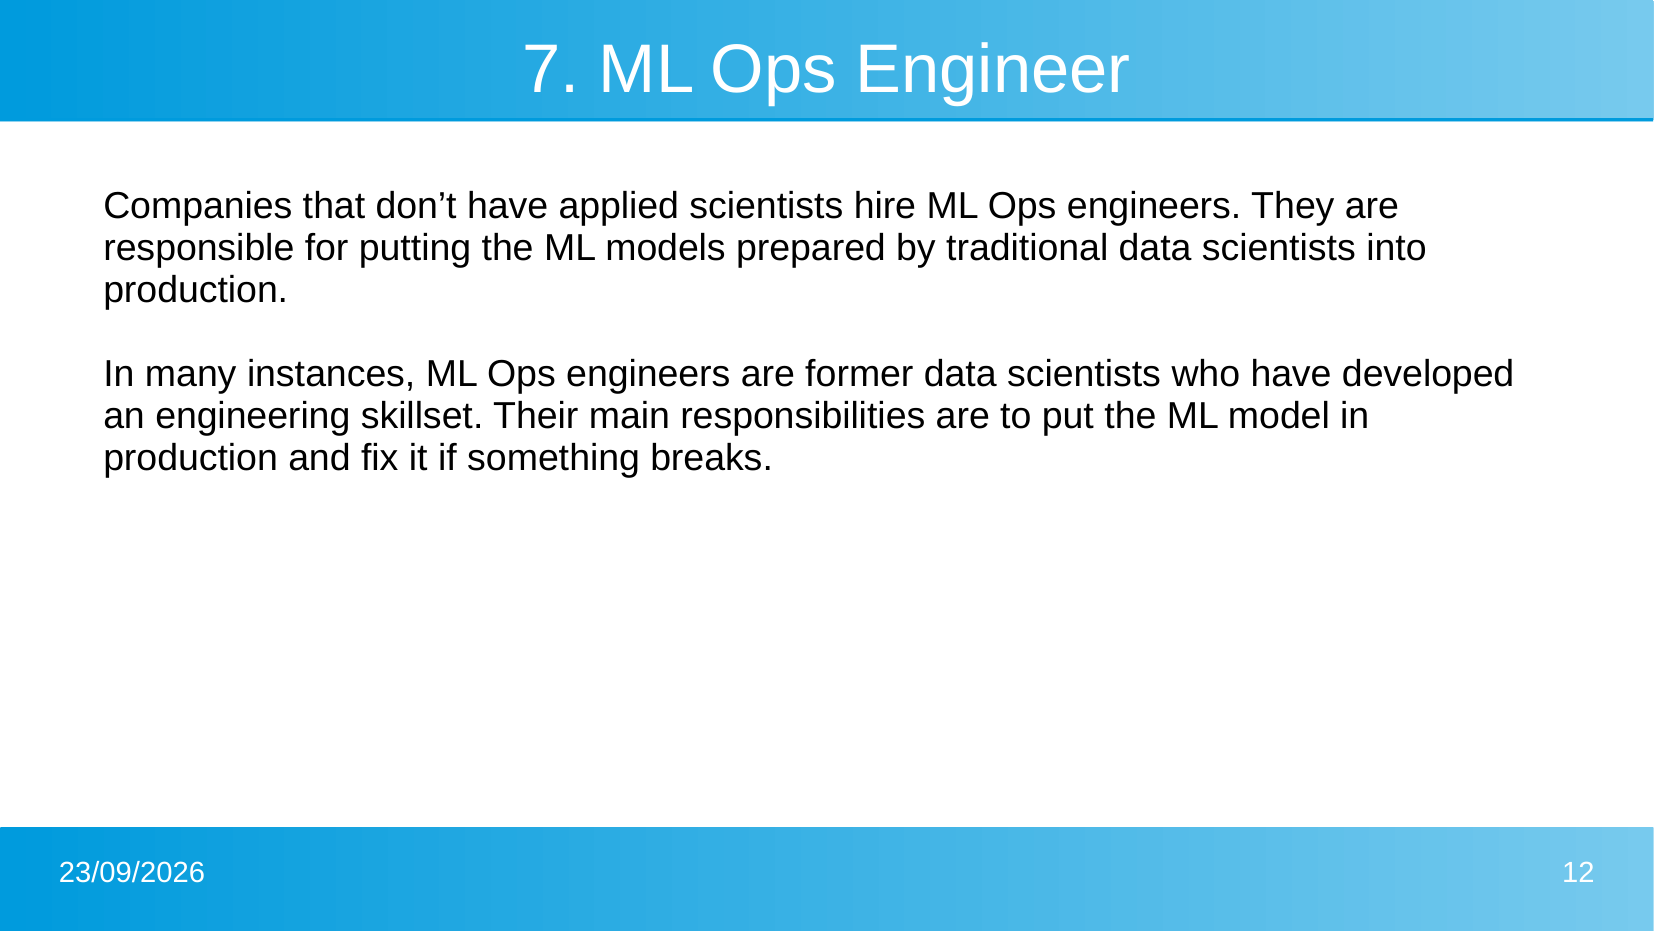

# 7. ML Ops Engineer
Companies that don’t have applied scientists hire ML Ops engineers. They are responsible for putting the ML models prepared by traditional data scientists into production.
In many instances, ML Ops engineers are former data scientists who have developed an engineering skillset. Their main responsibilities are to put the ML model in production and fix it if something breaks.
12